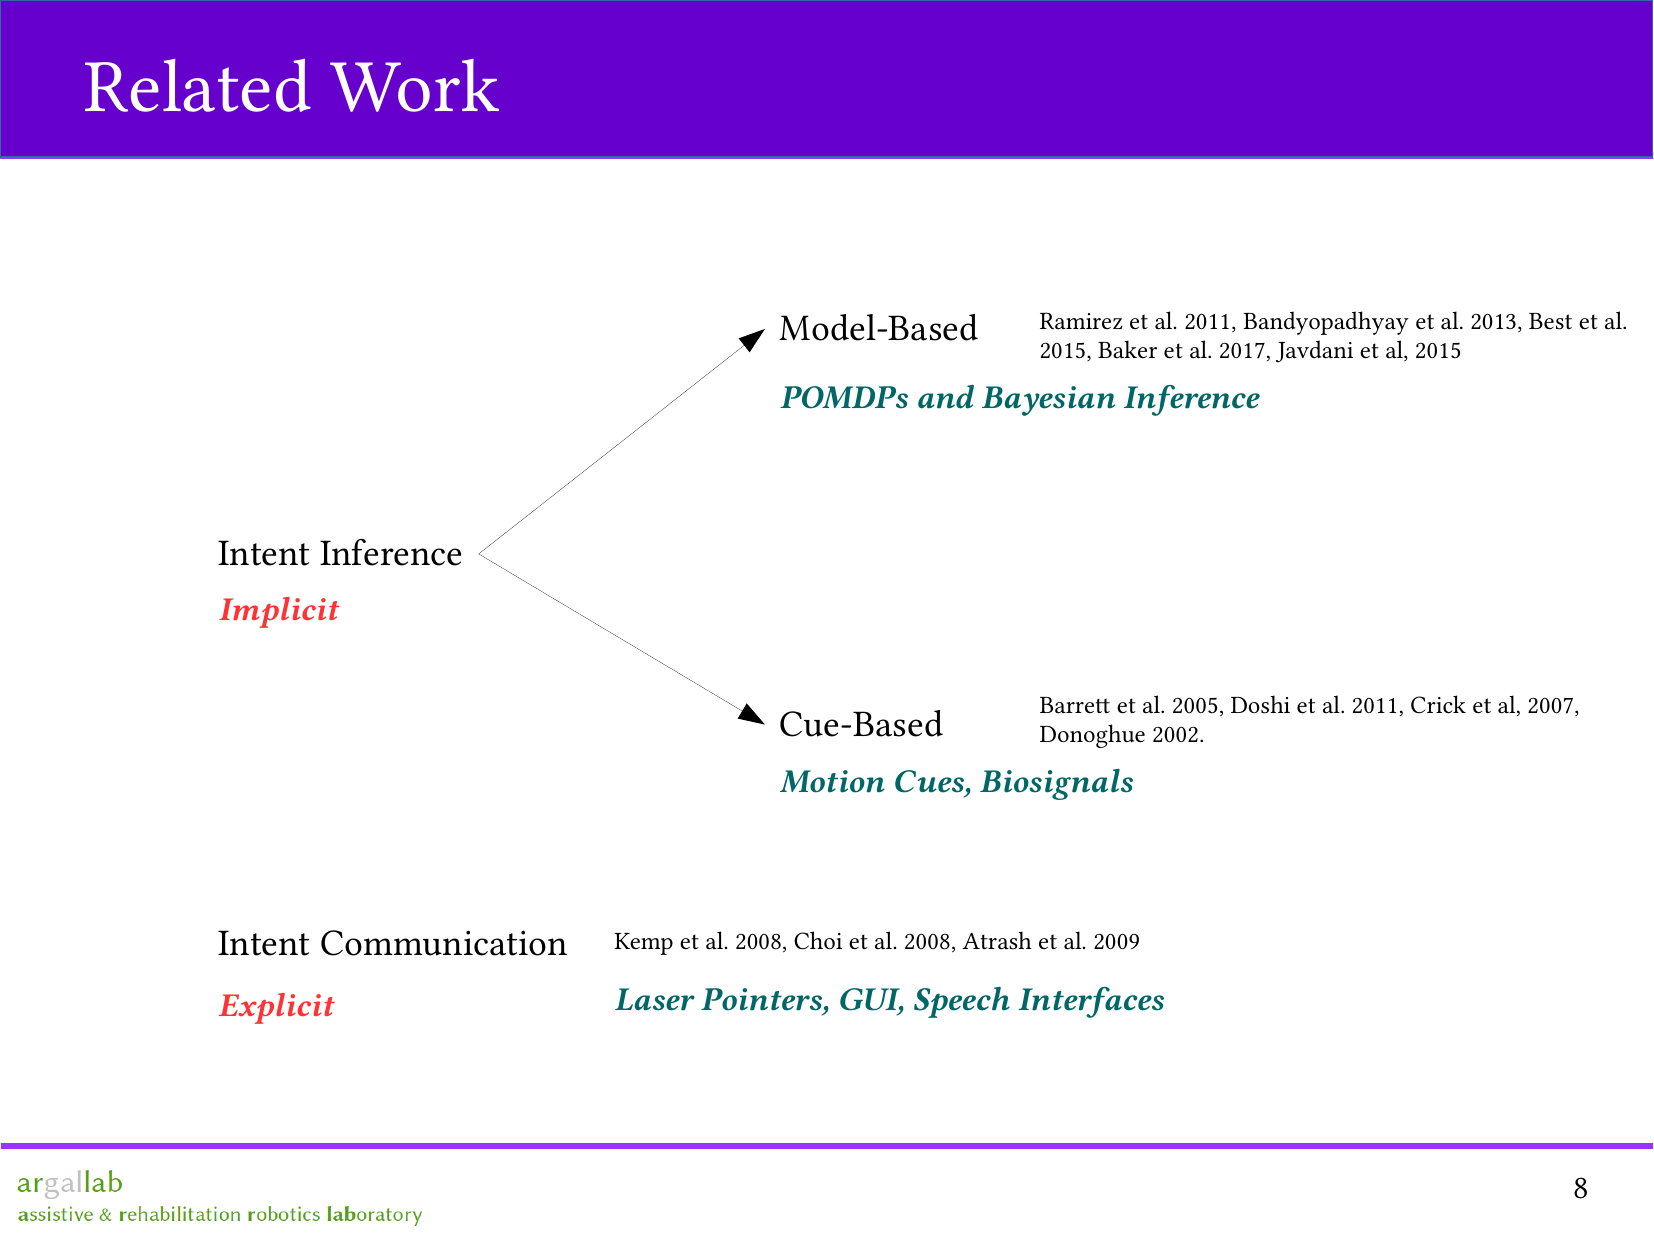

Related Work
Model-Based
Ramirez et al. 2011, Bandyopadhyay et al. 2013, Best et al.
2015, Baker et al. 2017, Javdani et al, 2015
POMDPs and Bayesian Inference
Intent Inference
Implicit
Barrett et al. 2005, Doshi et al. 2011, Crick et al, 2007,
Donoghue 2002.
Cue-Based
Motion Cues, Biosignals
Intent Communication
Kemp et al. 2008, Choi et al. 2008, Atrash et al. 2009
Laser Pointers, GUI, Speech Interfaces
Explicit